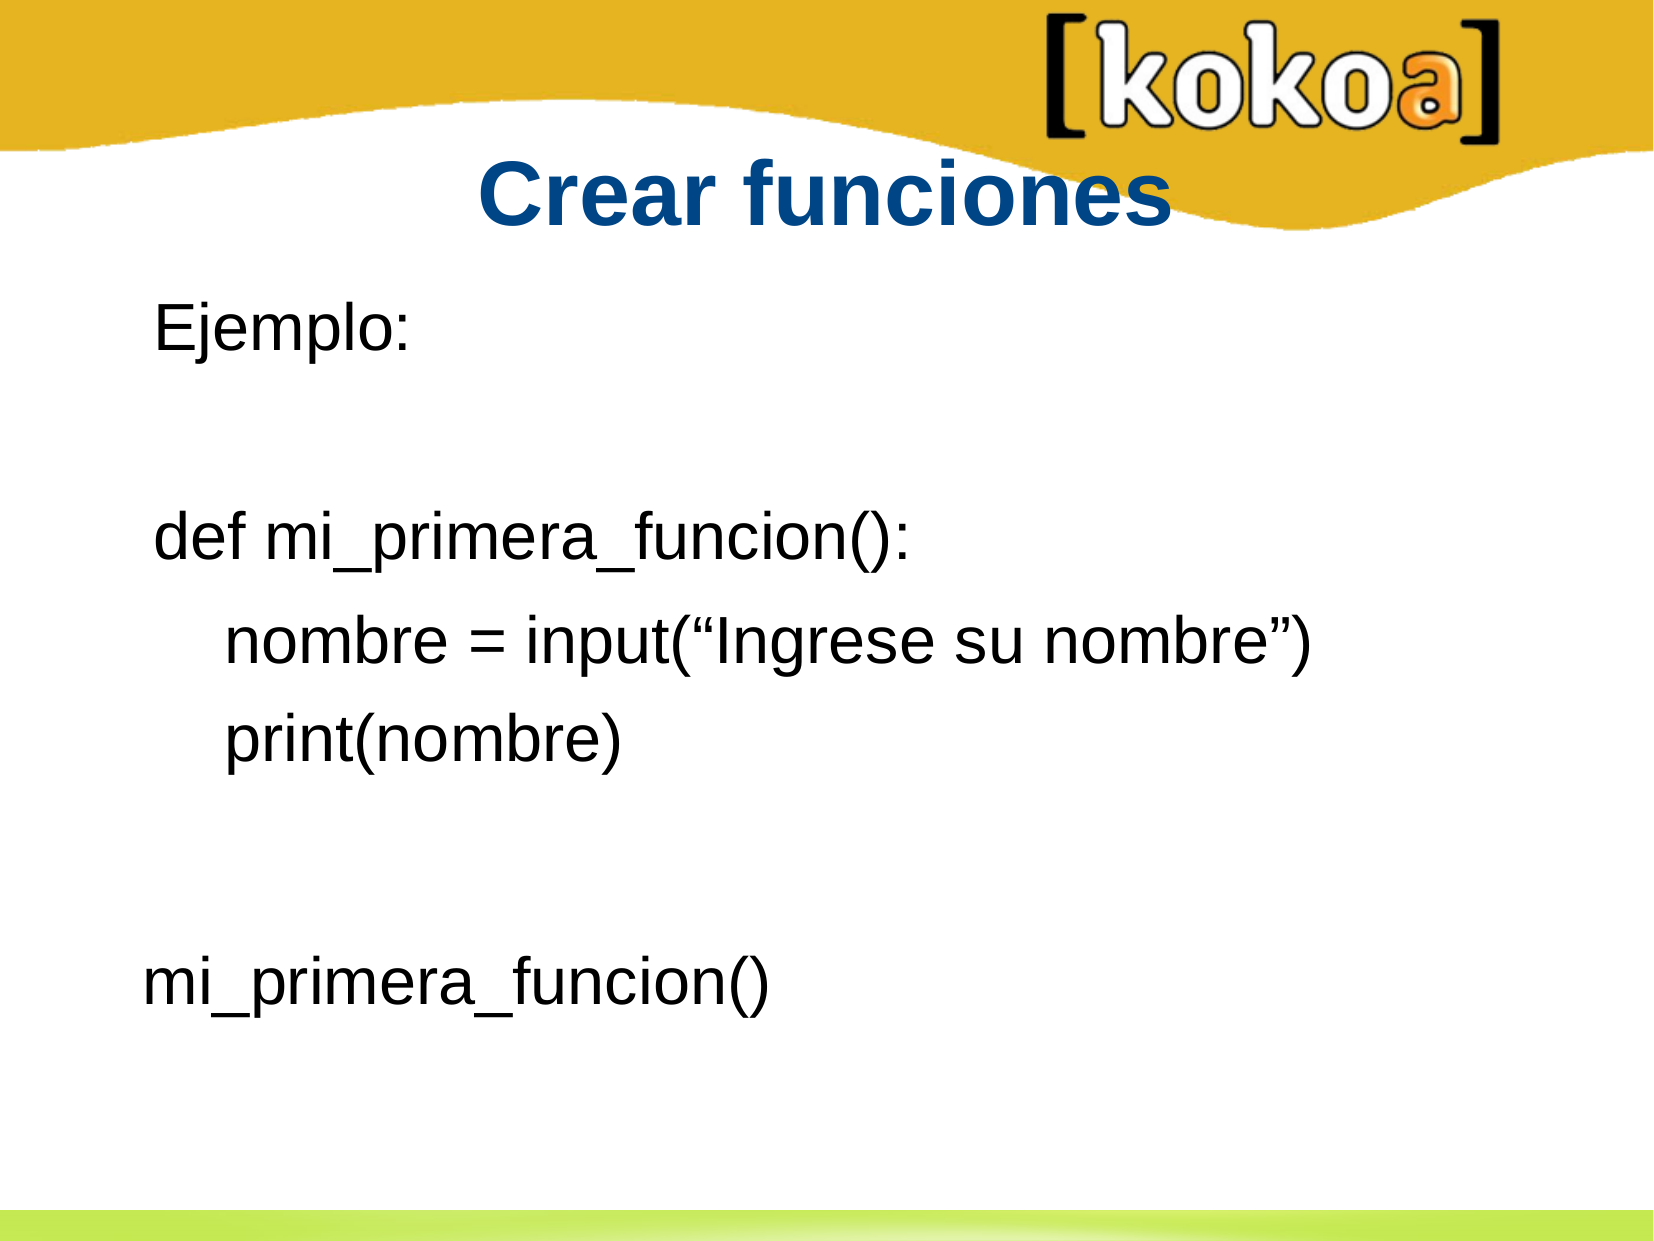

# Crear funciones
Ejemplo:
def mi_primera_funcion():
nombre = input(“Ingrese su nombre”)
print(nombre)
mi_primera_funcion()